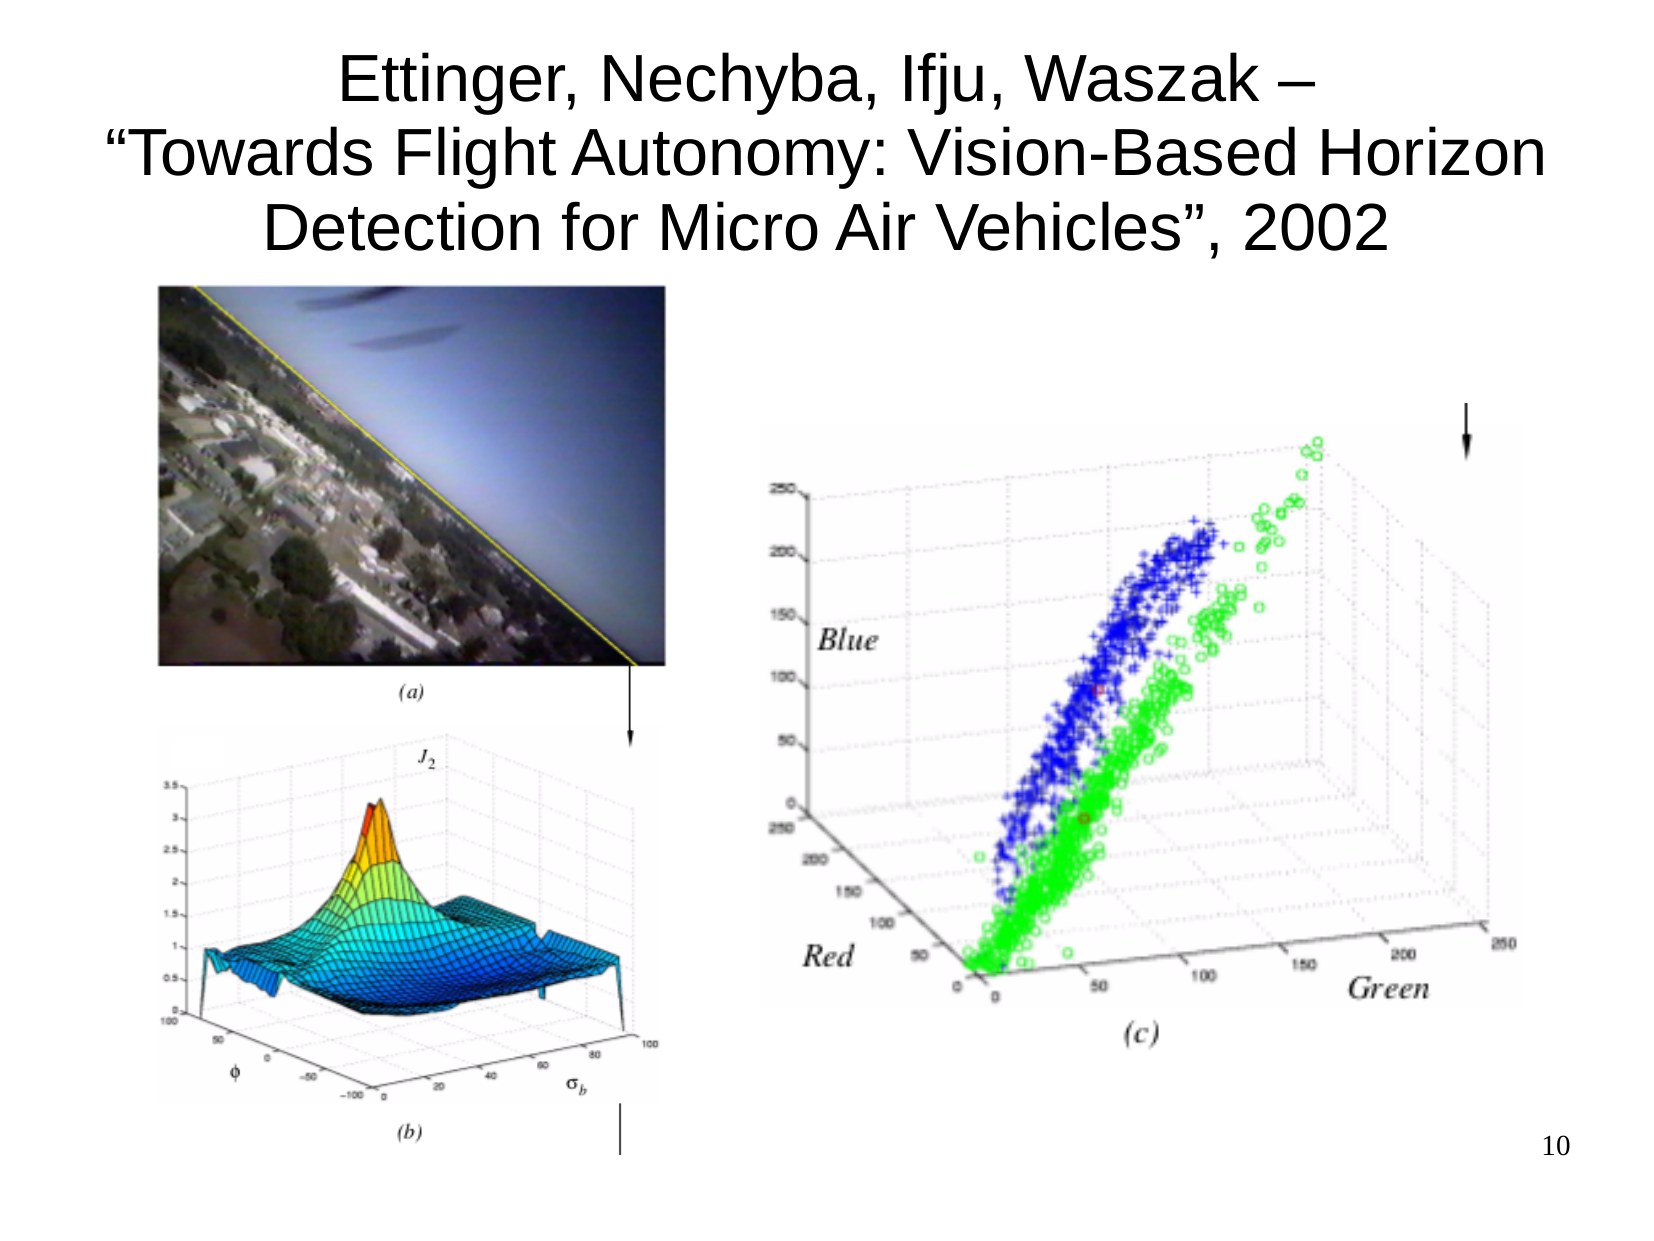

# Ettinger, Nechyba, Ifju, Waszak – “Towards Flight Autonomy: Vision-Based Horizon Detection for Micro Air Vehicles”, 2002
10